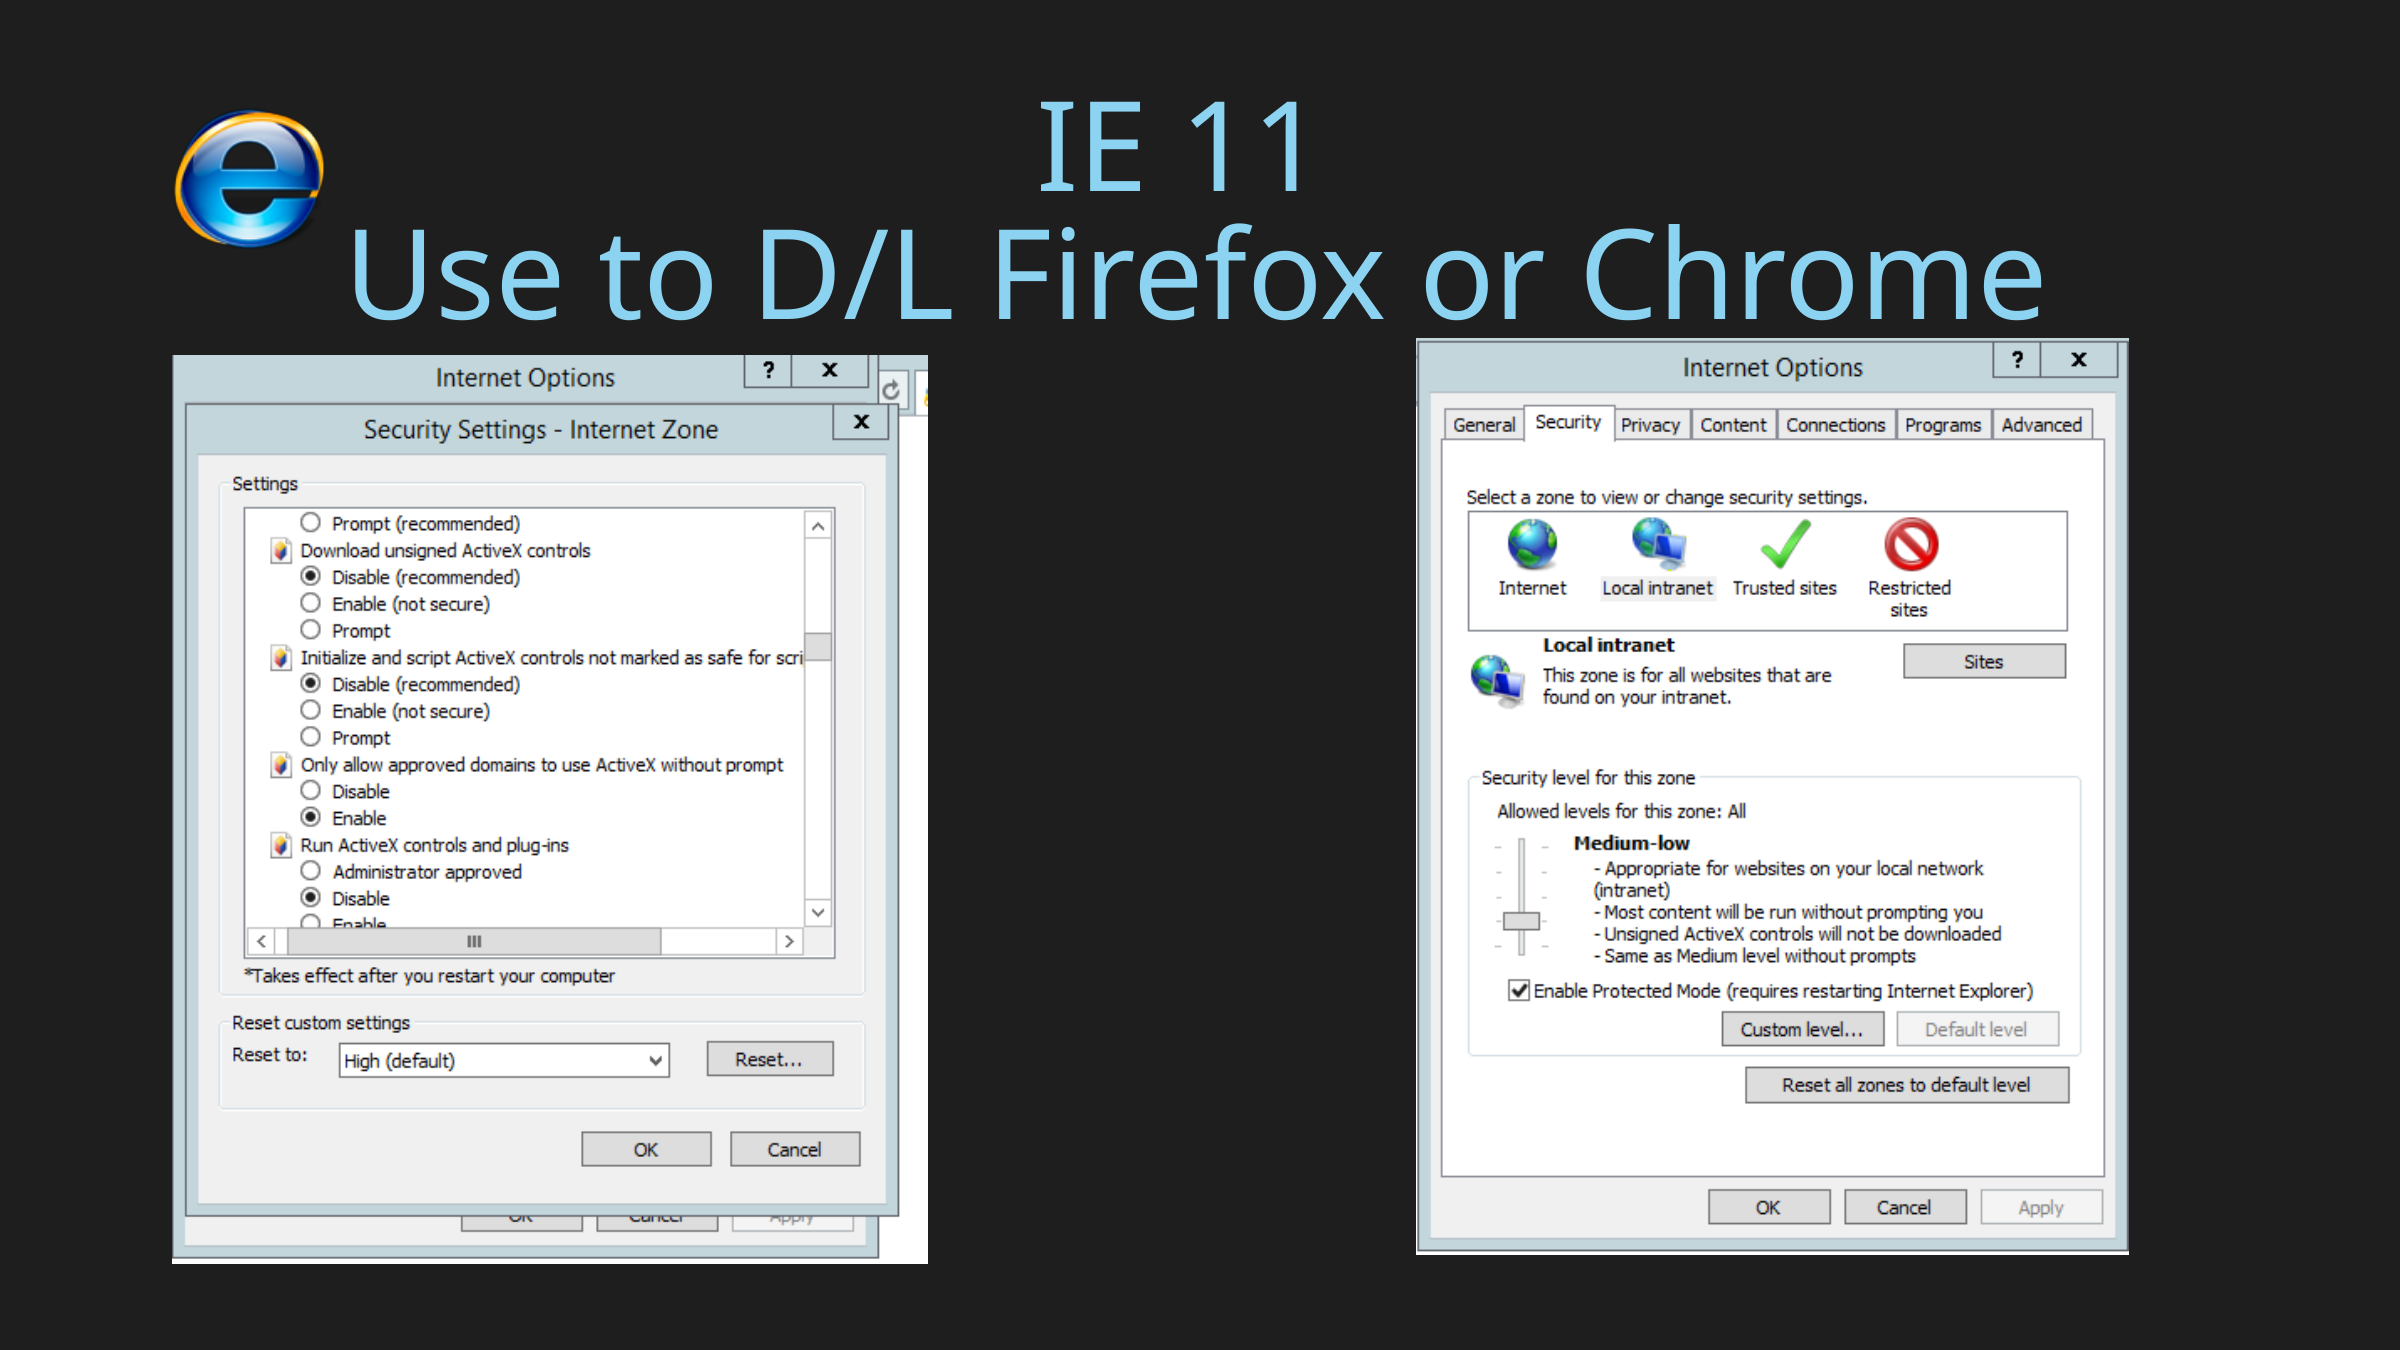

IE 11
Use to D/L Firefox or Chrome